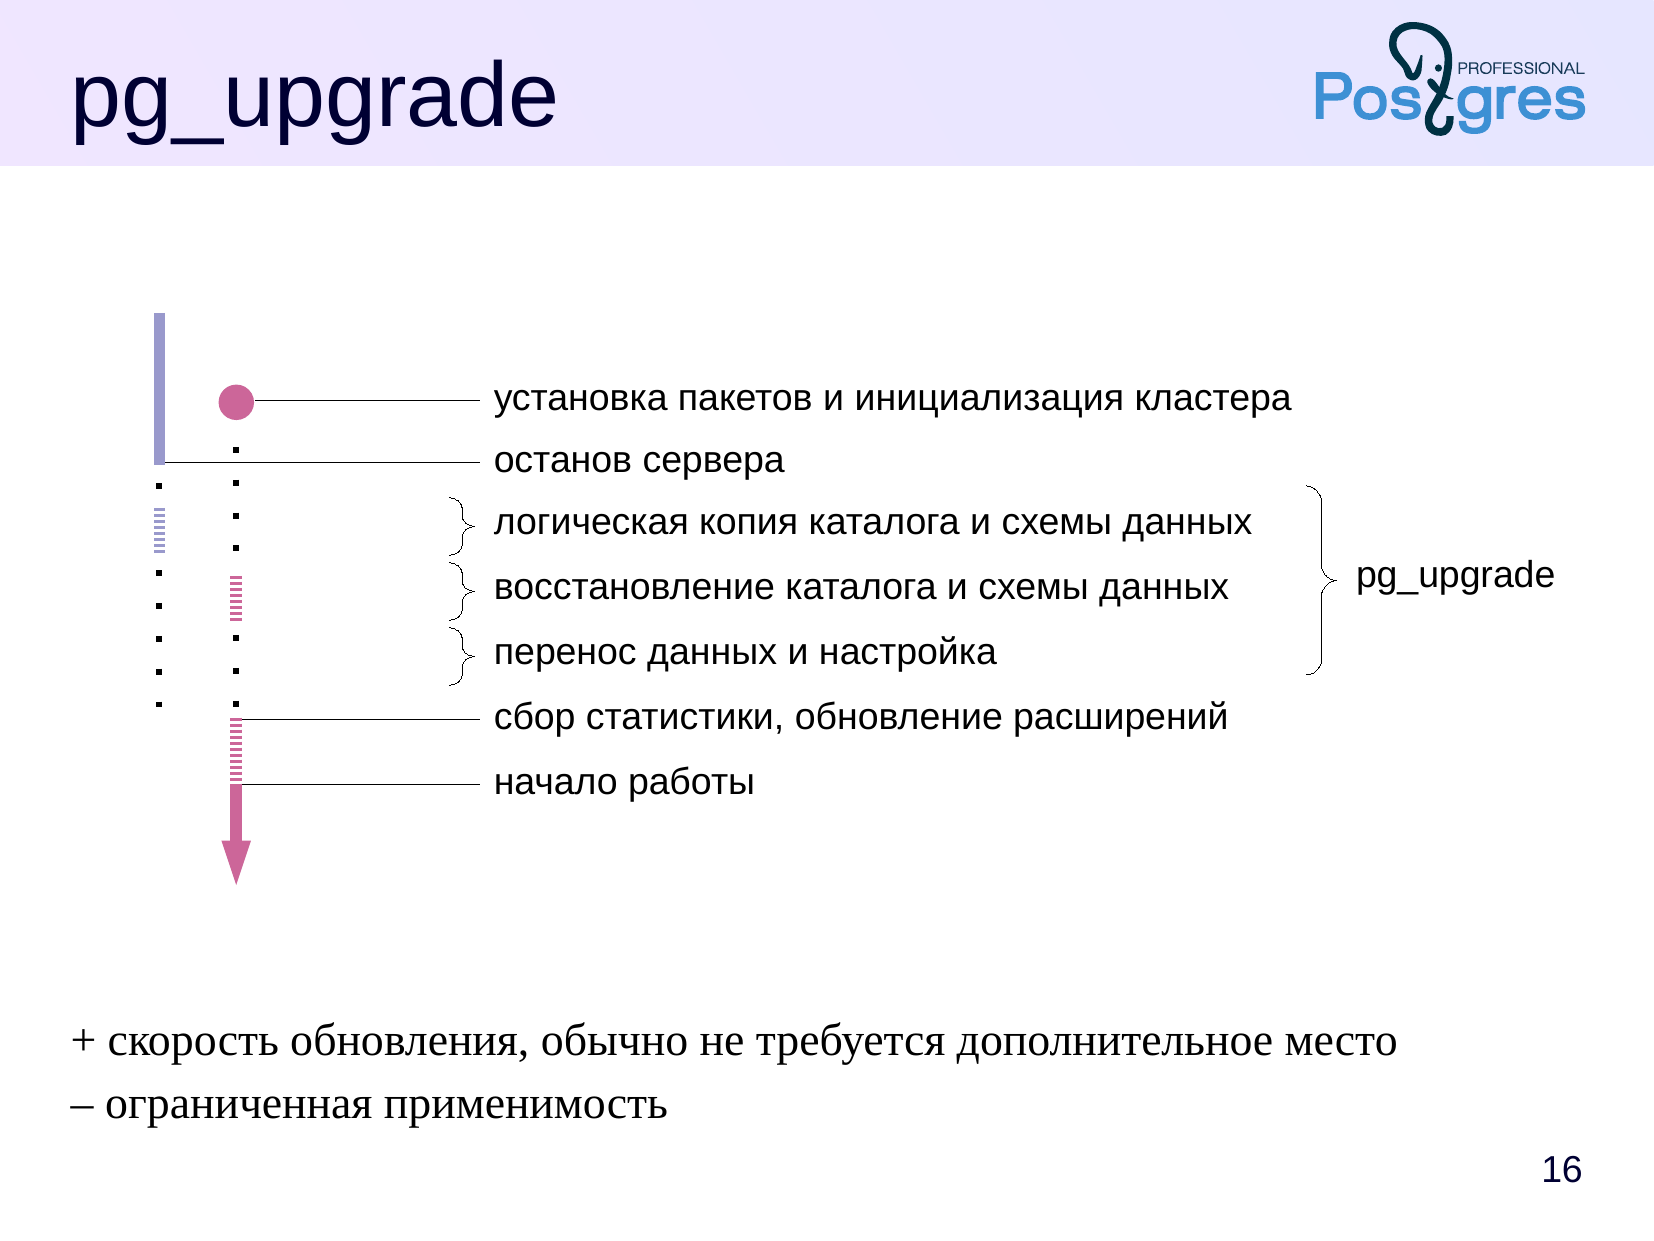

# pg_upgrade
+ скорость обновления, обычно не требуется дополнительное место
– ограниченная применимость
установка пакетов и инициализация кластера
останов сервера
логическая копия каталога и схемы данных
pg_upgrade
восстановление каталога и схемы данных
перенос данных и настройка
сбор статистики, обновление расширений
начало работы